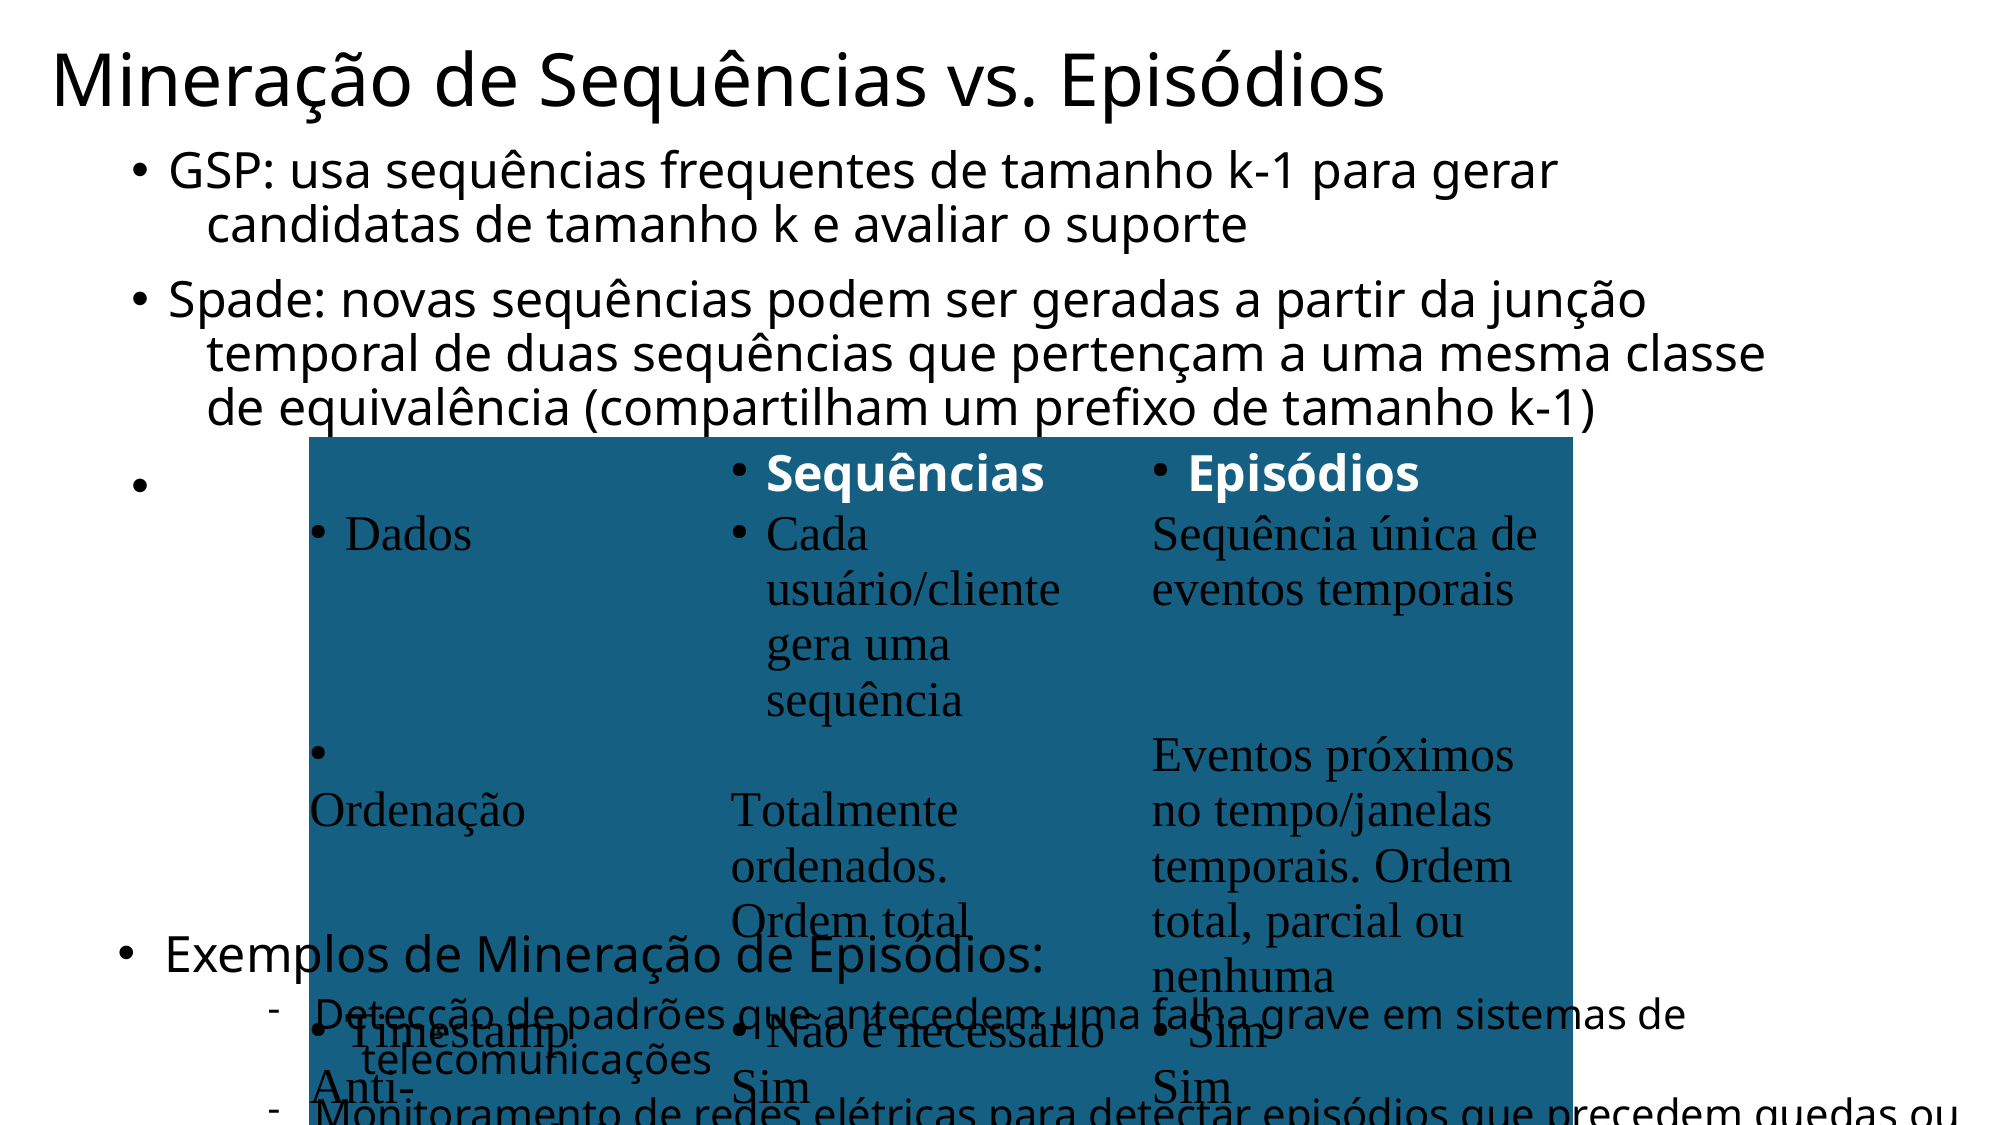

Mineração de Sequências vs. Episódios
# GSP: usa sequências frequentes de tamanho k-1 para gerar candidatas de tamanho k e avaliar o suporte
Spade: novas sequências podem ser geradas a partir da junção temporal de duas sequências que pertençam a uma mesma classe de equivalência (compartilham um prefixo de tamanho k-1)
| | Sequências | Episódios |
| --- | --- | --- |
| Dados | Cada usuário/cliente gera uma sequência | Sequência única de eventos temporais |
| Ordenação | Totalmente ordenados. Ordem total | Eventos próximos no tempo/janelas temporais. Ordem total, parcial ou nenhuma |
| Timestamp | Não é necessário | Sim |
| Anti-monotonicidade | Sim | Sim |
Exemplos de Mineração de Episódios:
Detecção de padrões que antecedem uma falha grave em sistemas de telecomunicações
Monitoramento de redes elétricas para detectar episódios que precedem quedas ou sobrecargas